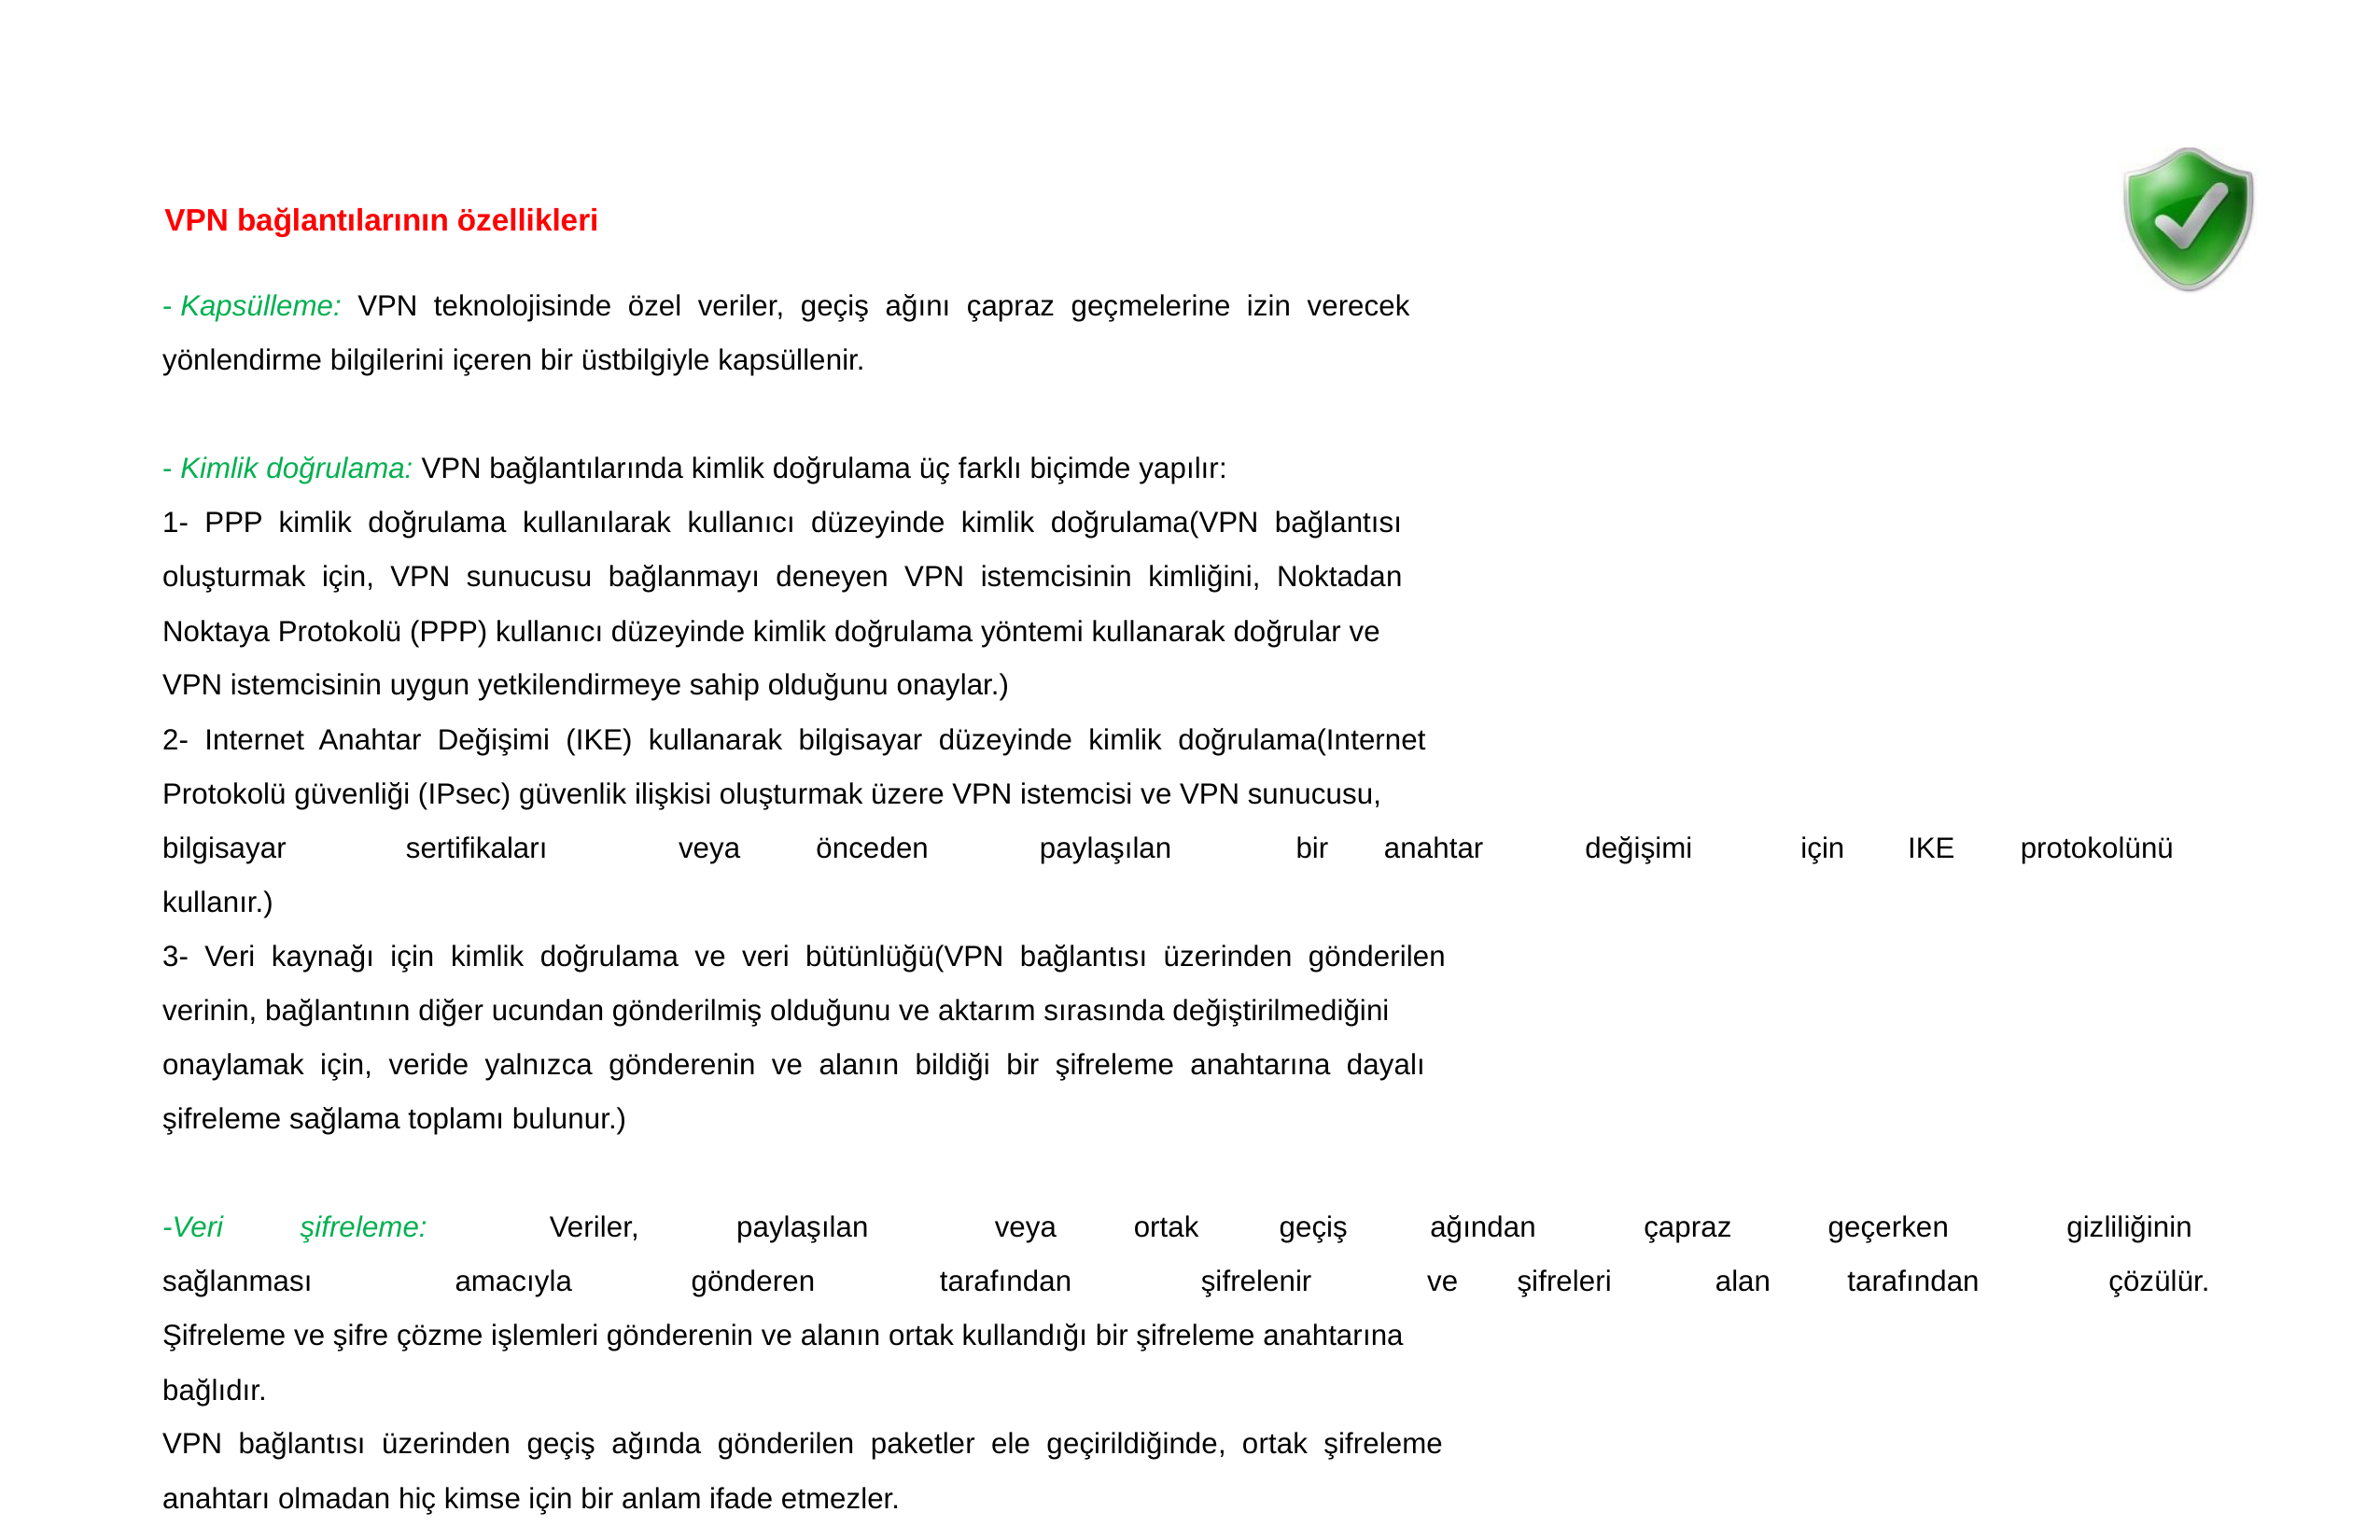

VPN bağlantılarının özellikleri
- Kapsülleme: VPN teknolojisinde özel veriler, geçiş ağını çapraz geçmelerine izin verecek
yönlendirme bilgilerini içeren bir üstbilgiyle kapsüllenir.
- Kimlik doğrulama: VPN bağlantılarında kimlik doğrulama üç farklı biçimde yapılır:
1- PPP kimlik doğrulama kullanılarak kullanıcı düzeyinde kimlik doğrulama(VPN bağlantısı
oluşturmak için, VPN sunucusu bağlanmayı deneyen VPN istemcisinin kimliğini, Noktadan
Noktaya Protokolü (PPP) kullanıcı düzeyinde kimlik doğrulama yöntemi kullanarak doğrular ve
VPN istemcisinin uygun yetkilendirmeye sahip olduğunu onaylar.)
2- Internet Anahtar Değişimi (IKE) kullanarak bilgisayar düzeyinde kimlik doğrulama(Internet
Protokolü güvenliği (IPsec) güvenlik ilişkisi oluşturmak üzere VPN istemcisi ve VPN sunucusu,
bilgisayar
sertifikaları
veya
önceden
paylaşılan
bir
anahtar
değişimi
için
IKE
protokolünü
kullanır.)
3- Veri kaynağı için kimlik doğrulama ve veri bütünlüğü(VPN bağlantısı üzerinden gönderilen
verinin, bağlantının diğer ucundan gönderilmiş olduğunu ve aktarım sırasında değiştirilmediğini
onaylamak için, veride yalnızca gönderenin ve alanın bildiği bir şifreleme anahtarına dayalı
şifreleme sağlama toplamı bulunur.)
-Veri
şifreleme:
Veriler,
paylaşılan
veya
ortak
geçiş
ağından
çapraz
geçerken
gizliliğinin
sağlanması
amacıyla
gönderen
tarafından
şifrelenir
ve
şifreleri
alan
tarafından
çözülür.
Şifreleme ve şifre çözme işlemleri gönderenin ve alanın ortak kullandığı bir şifreleme anahtarına
bağlıdır.
VPN bağlantısı üzerinden geçiş ağında gönderilen paketler ele geçirildiğinde, ortak şifreleme
anahtarı olmadan hiç kimse için bir anlam ifade etmezler.